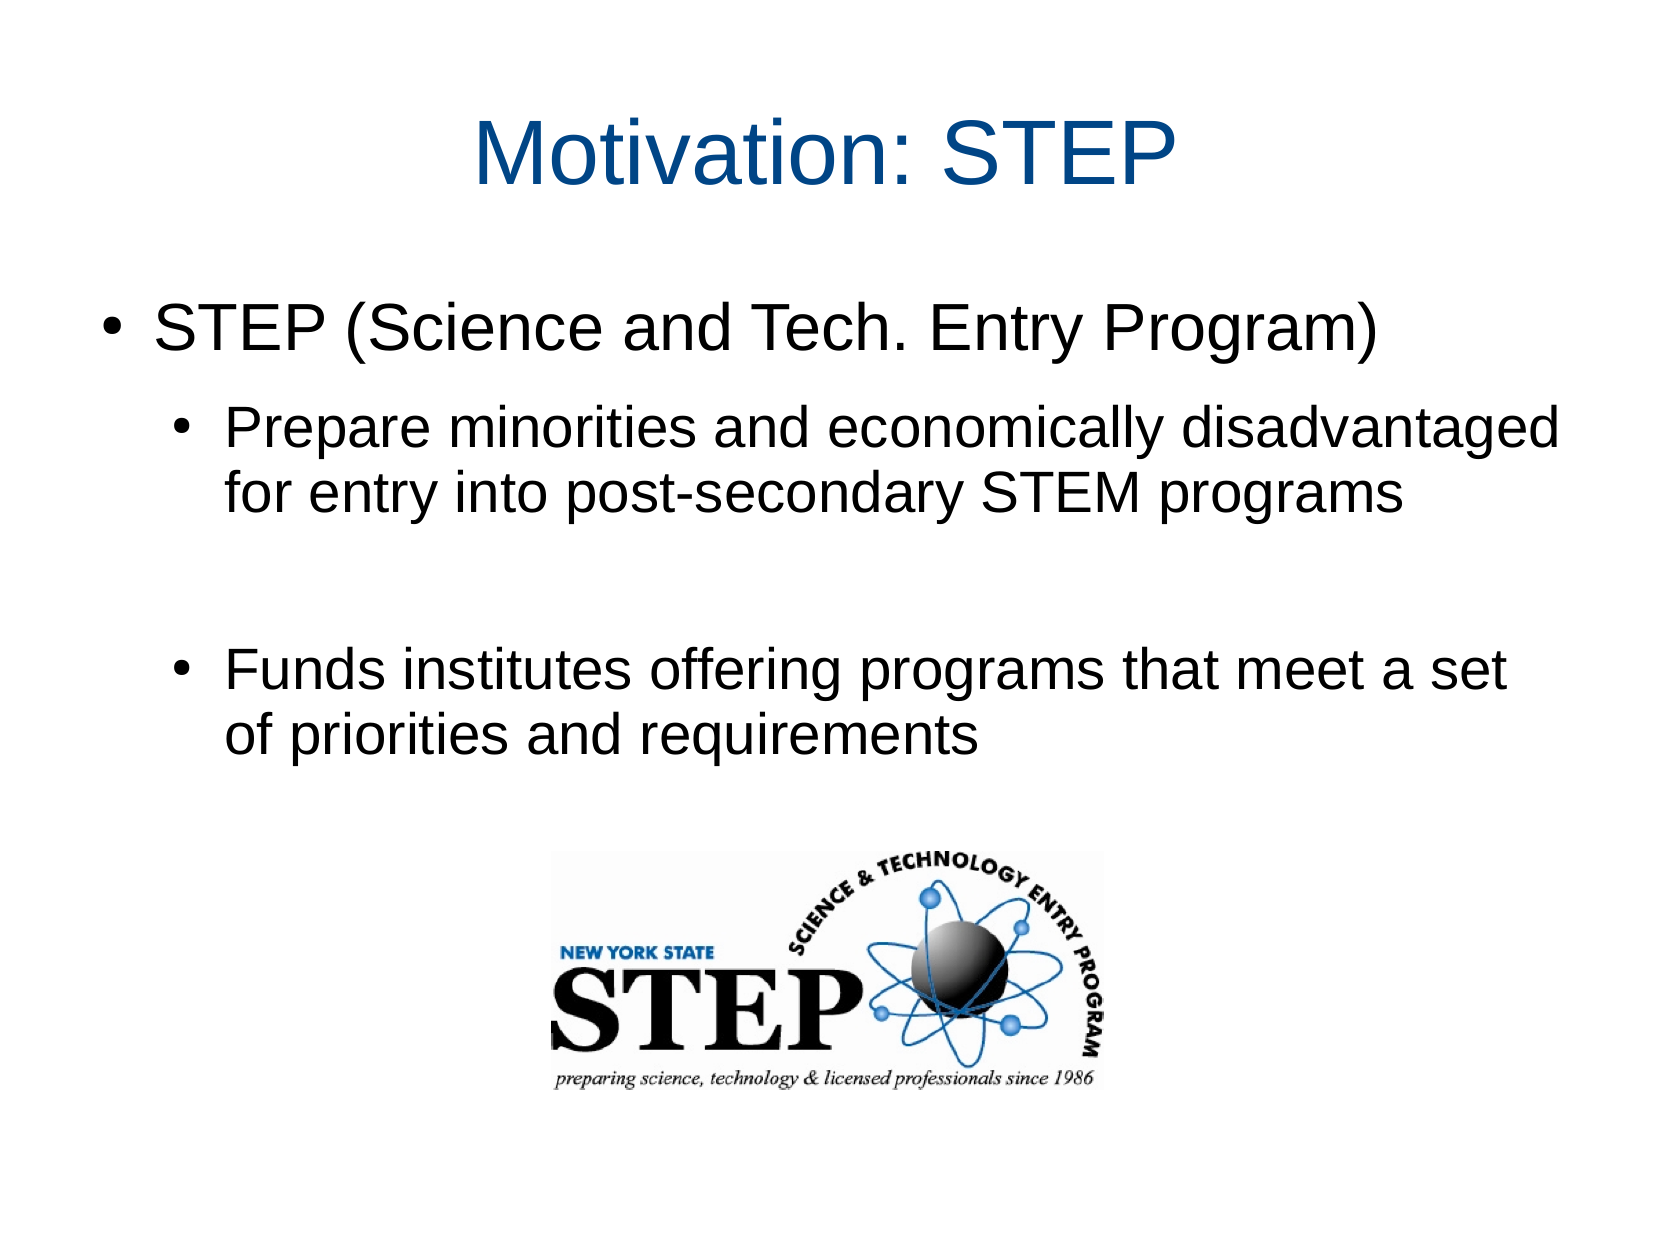

# Motivation: STEP
STEP (Science and Tech. Entry Program)
Prepare minorities and economically disadvantaged for entry into post-secondary STEM programs
Funds institutes offering programs that meet a set of priorities and requirements